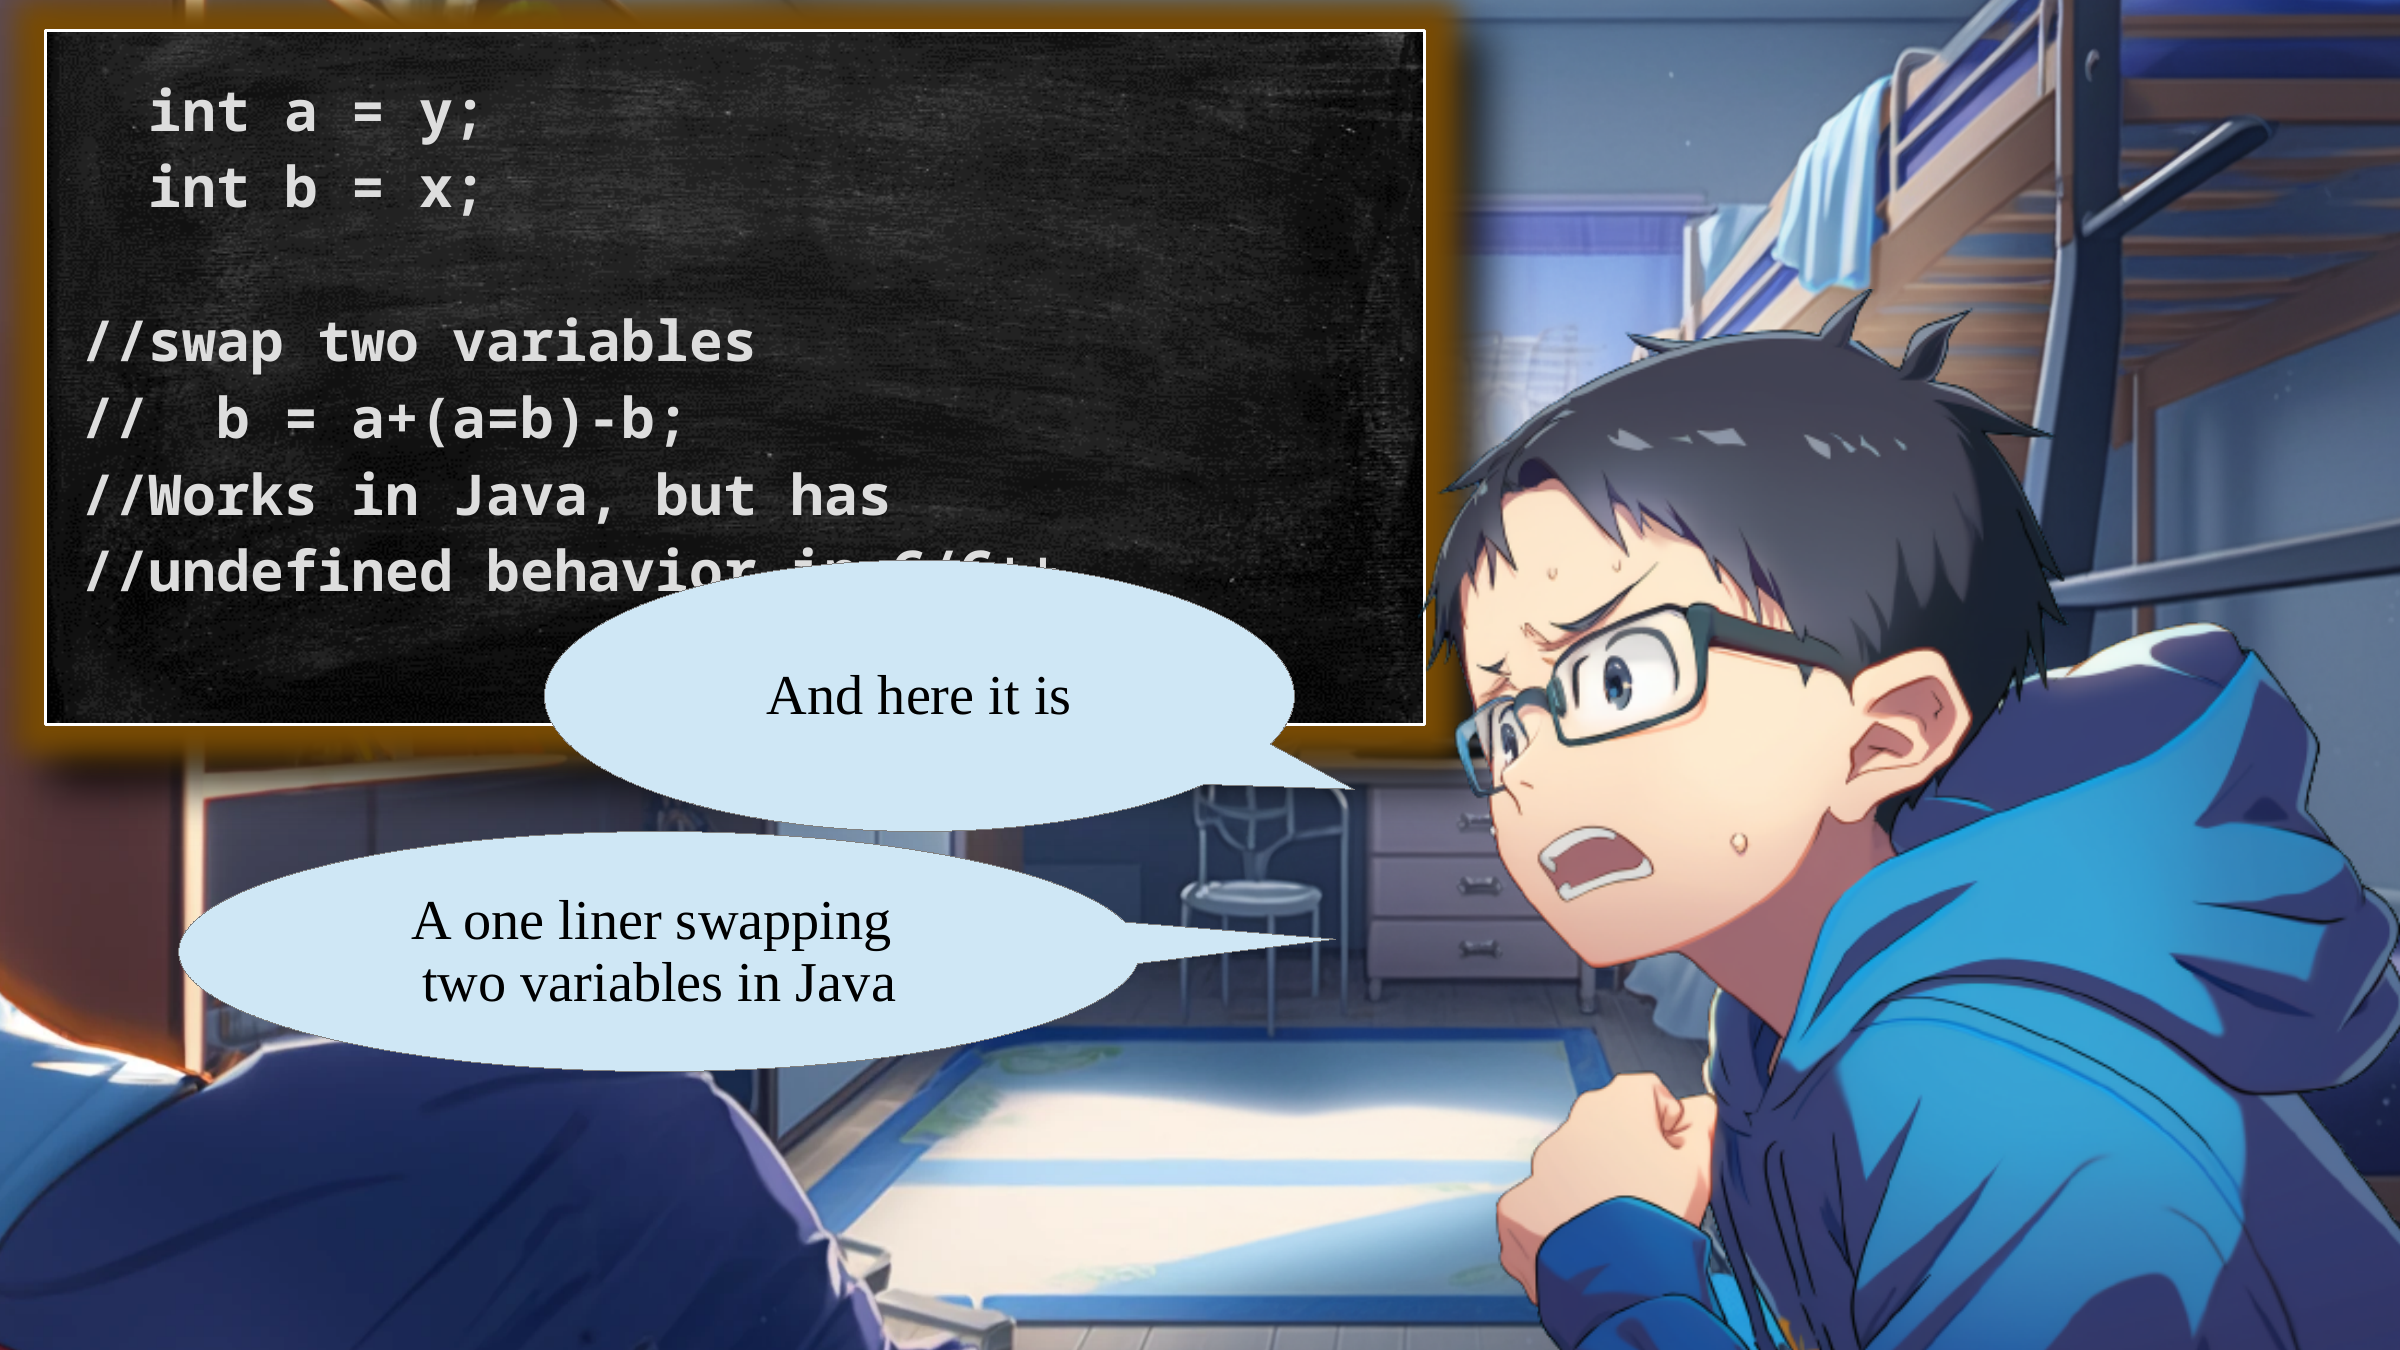

int a = y;
 int b = x;
//swap two variables
// b = a+(a=b)-b;
//Works in Java, but has
//undefined behavior in C/C++
And here it is
A one liner swapping
two variables in Java